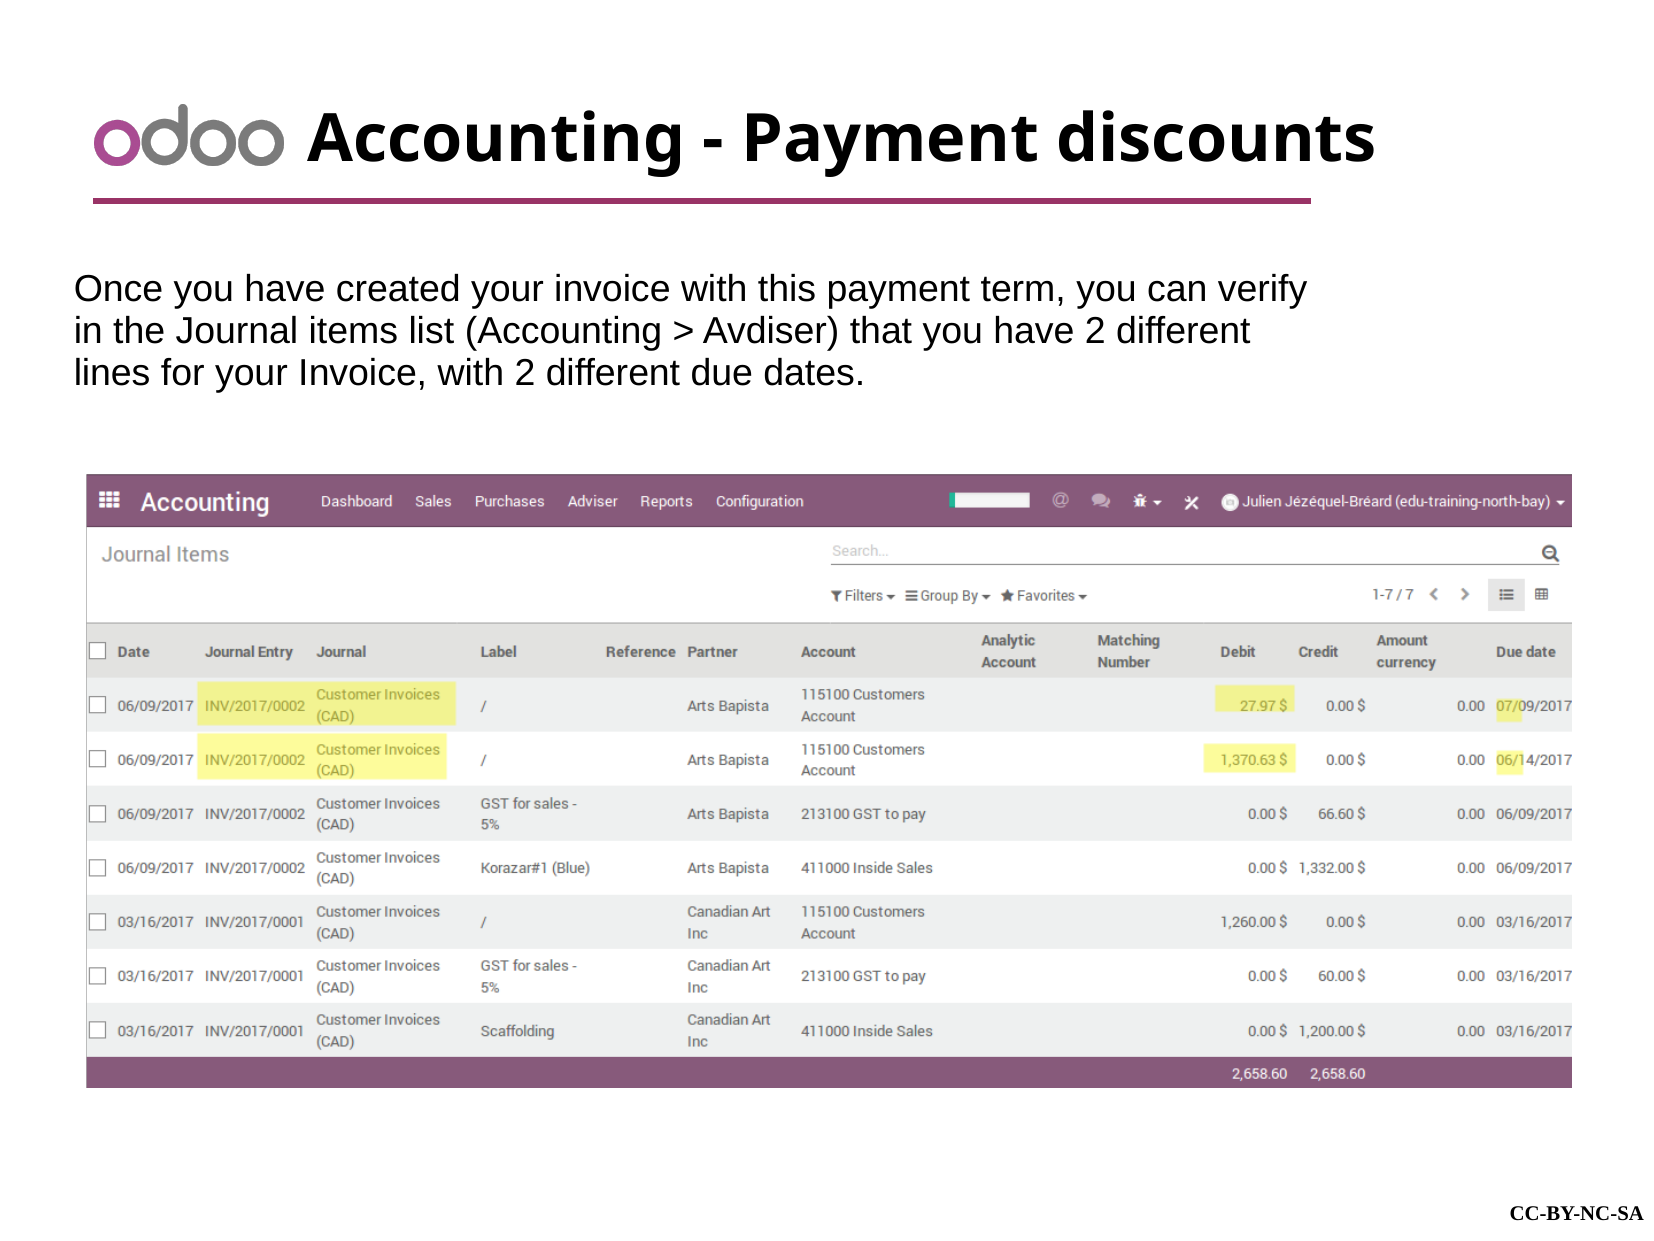

# Accounting - Payment discounts
Once you have created your invoice with this payment term, you can verify in the Journal items list (Accounting > Avdiser) that you have 2 different lines for your Invoice, with 2 different due dates.